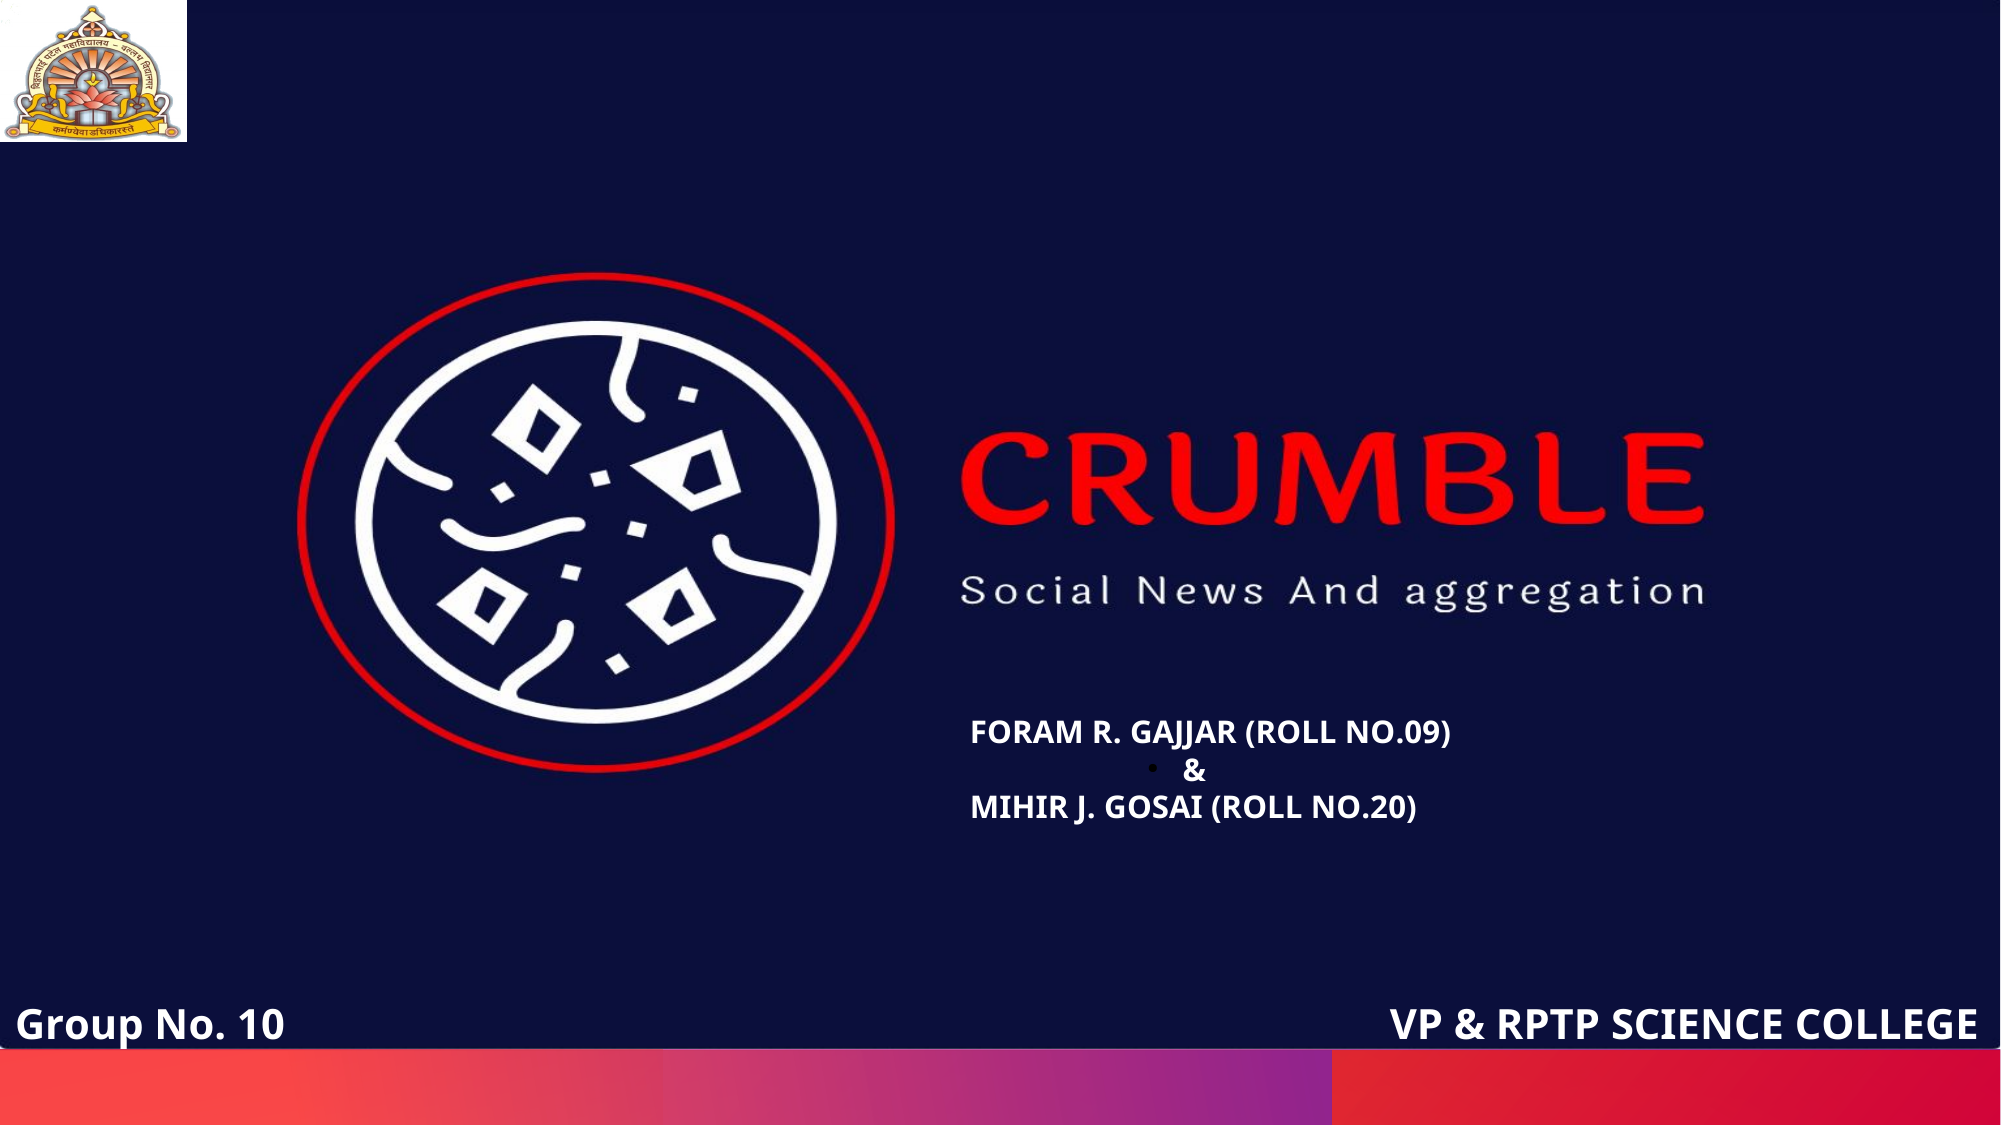

FORAM R. GAJJAR (ROLL NO.09)
&
MIHIR J. GOSAI (ROLL NO.20)
# Group No. 10 						 	 VP & RPTP SCIENCE COLLEGE